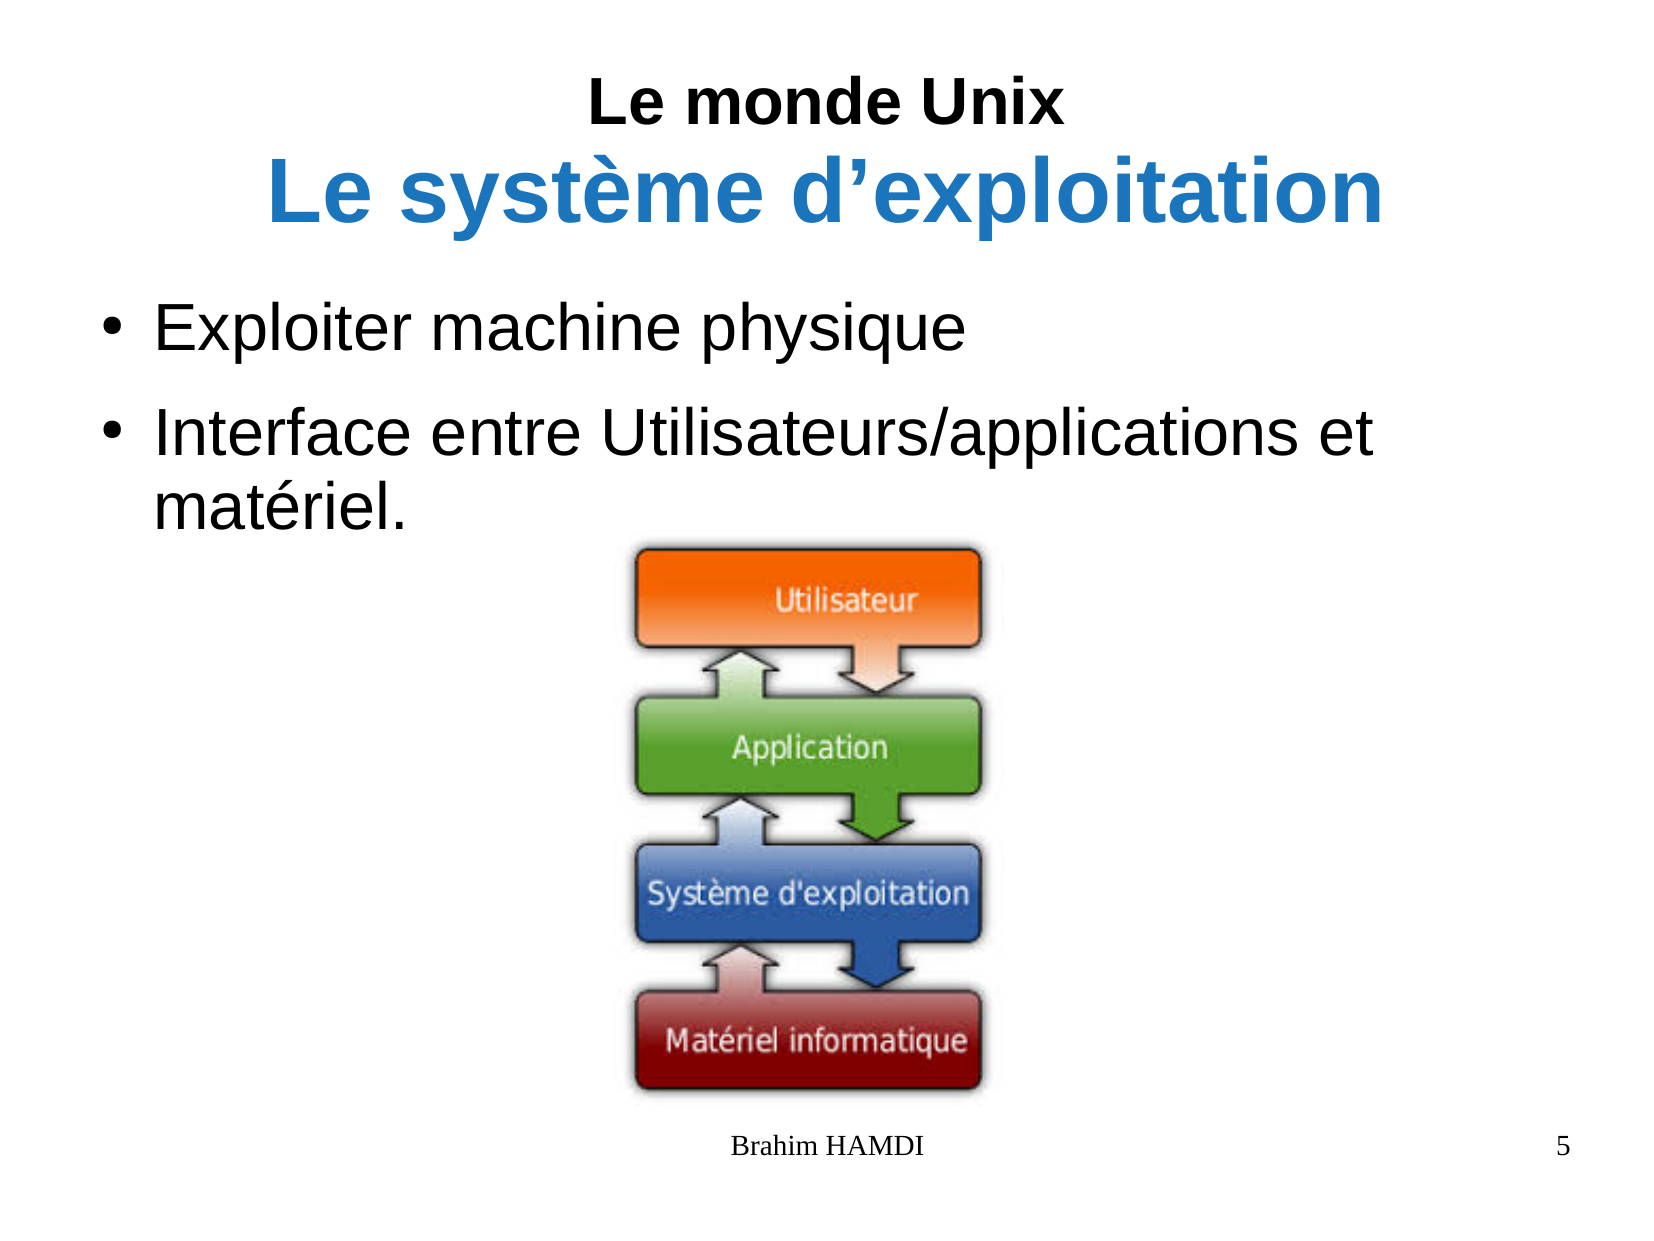

# Le monde Unix Le système d’exploitation
Exploiter machine physique
Interface entre Utilisateurs/applications et matériel.
Brahim HAMDI
5